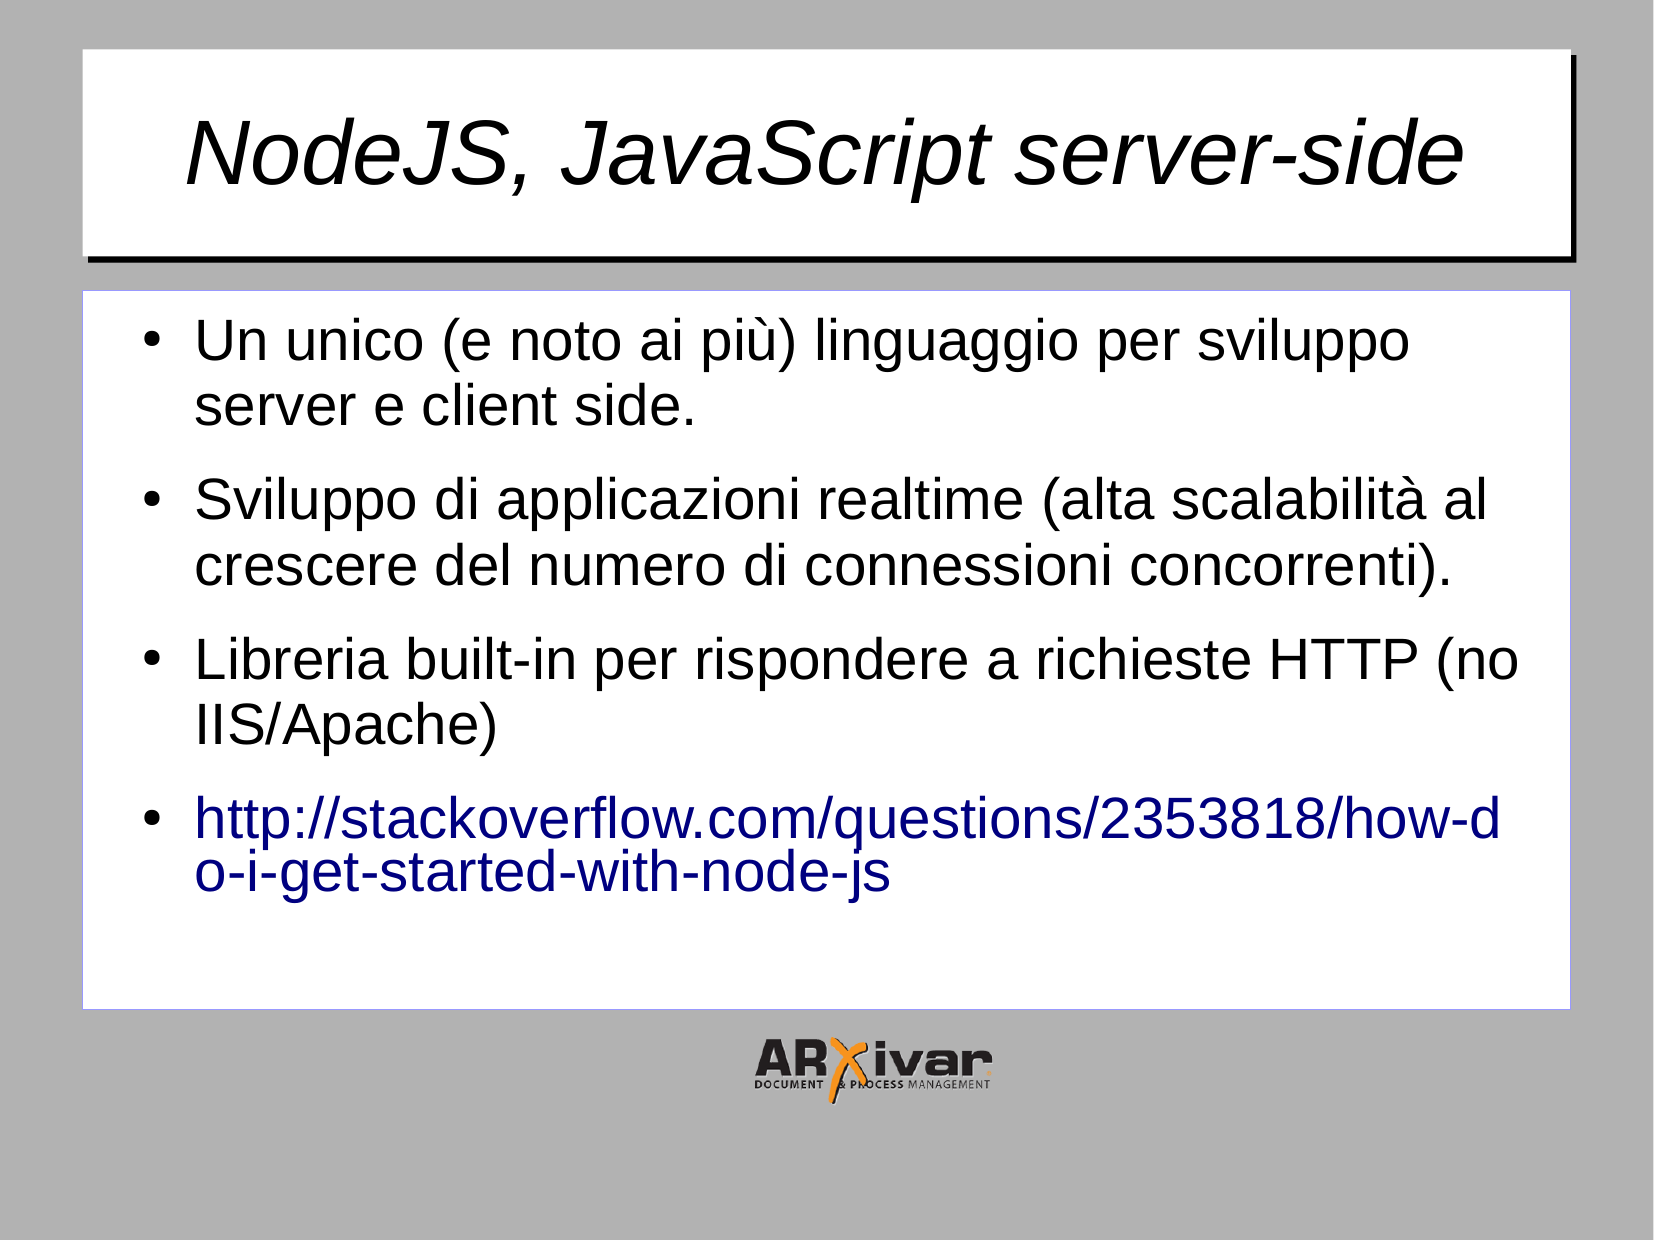

# NodeJS, JavaScript server-side
Un unico (e noto ai più) linguaggio per sviluppo server e client side.
Sviluppo di applicazioni realtime (alta scalabilità al crescere del numero di connessioni concorrenti).
Libreria built-in per rispondere a richieste HTTP (no IIS/Apache)
http://stackoverflow.com/questions/2353818/how-do-i-get-started-with-node-js